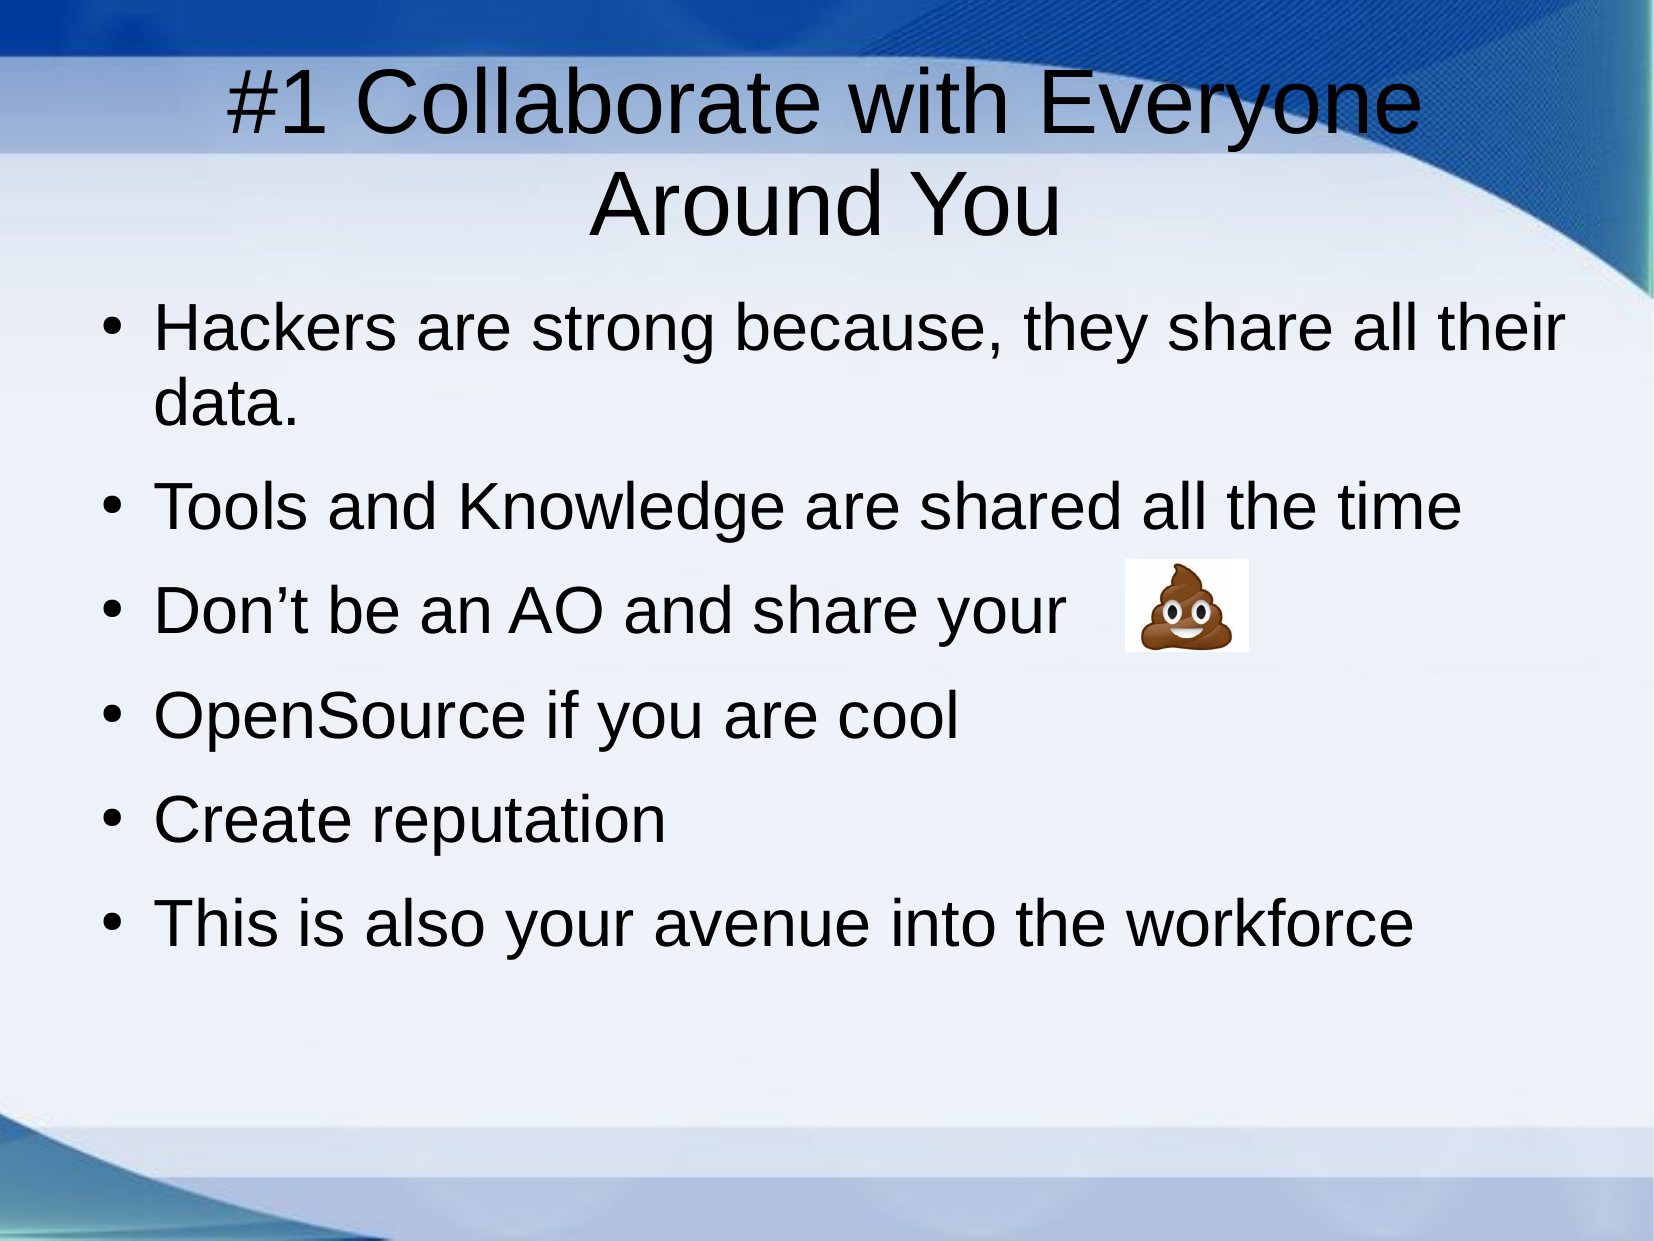

# #1 Collaborate with Everyone Around You
Hackers are strong because, they share all their data.
Tools and Knowledge are shared all the time
Don’t be an AO and share your
OpenSource if you are cool
Create reputation
This is also your avenue into the workforce